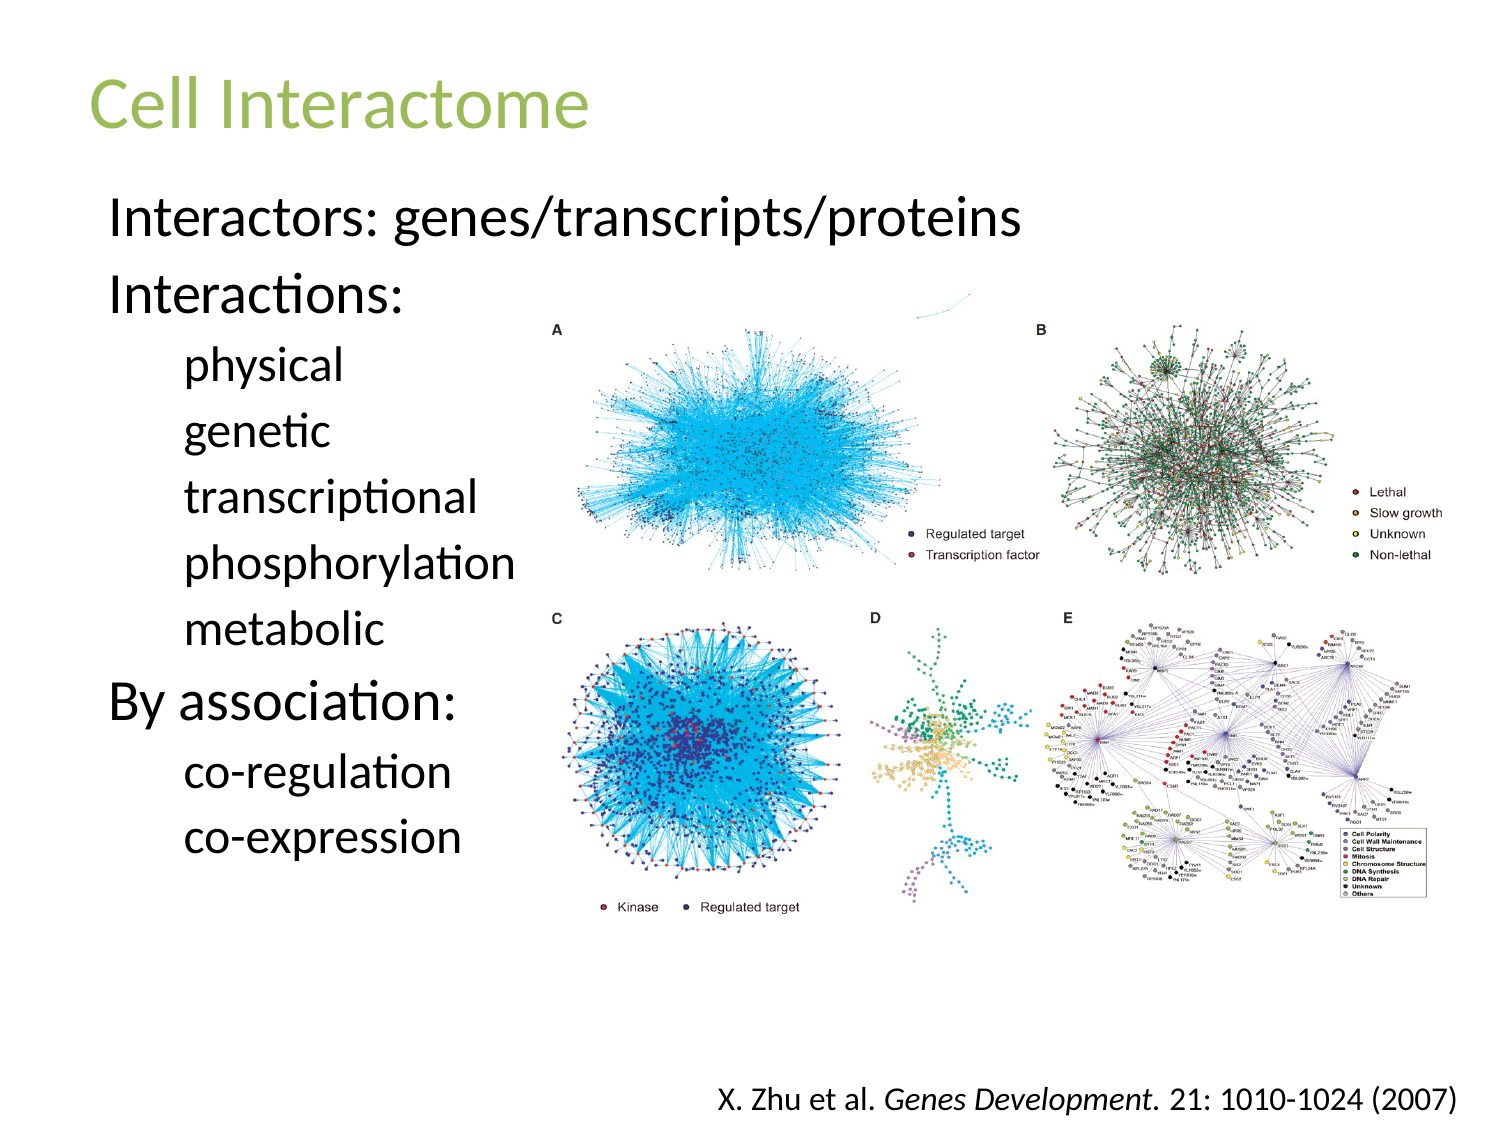

Cell Interactome
Interactors: genes/transcripts/proteins
Interactions:
physical
genetic
transcriptional
phosphorylation
metabolic
By association:
co-regulation
co-expression
X. Zhu et al. Genes Development. 21: 1010-1024 (2007)